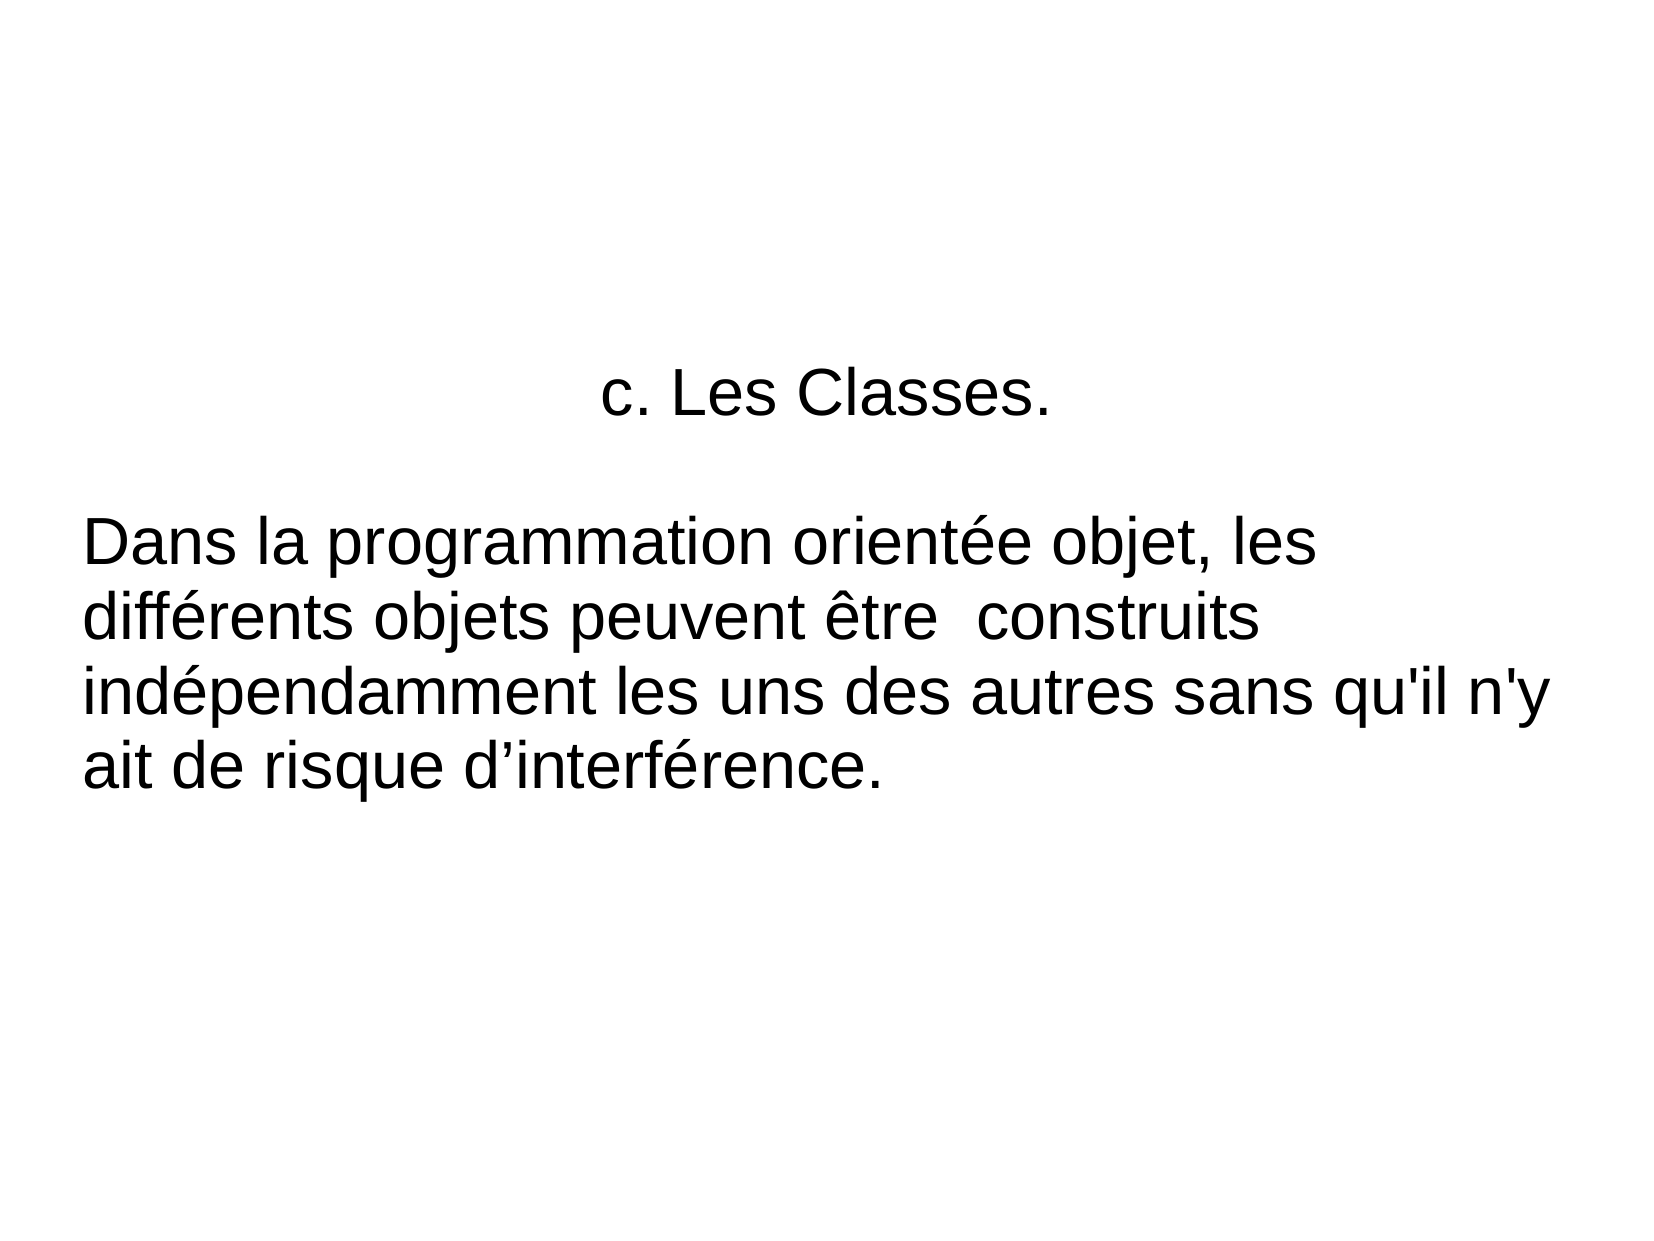

# c. Les Classes.
Dans la programmation orientée objet, les différents objets peuvent être construits indépendamment les uns des autres sans qu'il n'y ait de risque d’interférence.